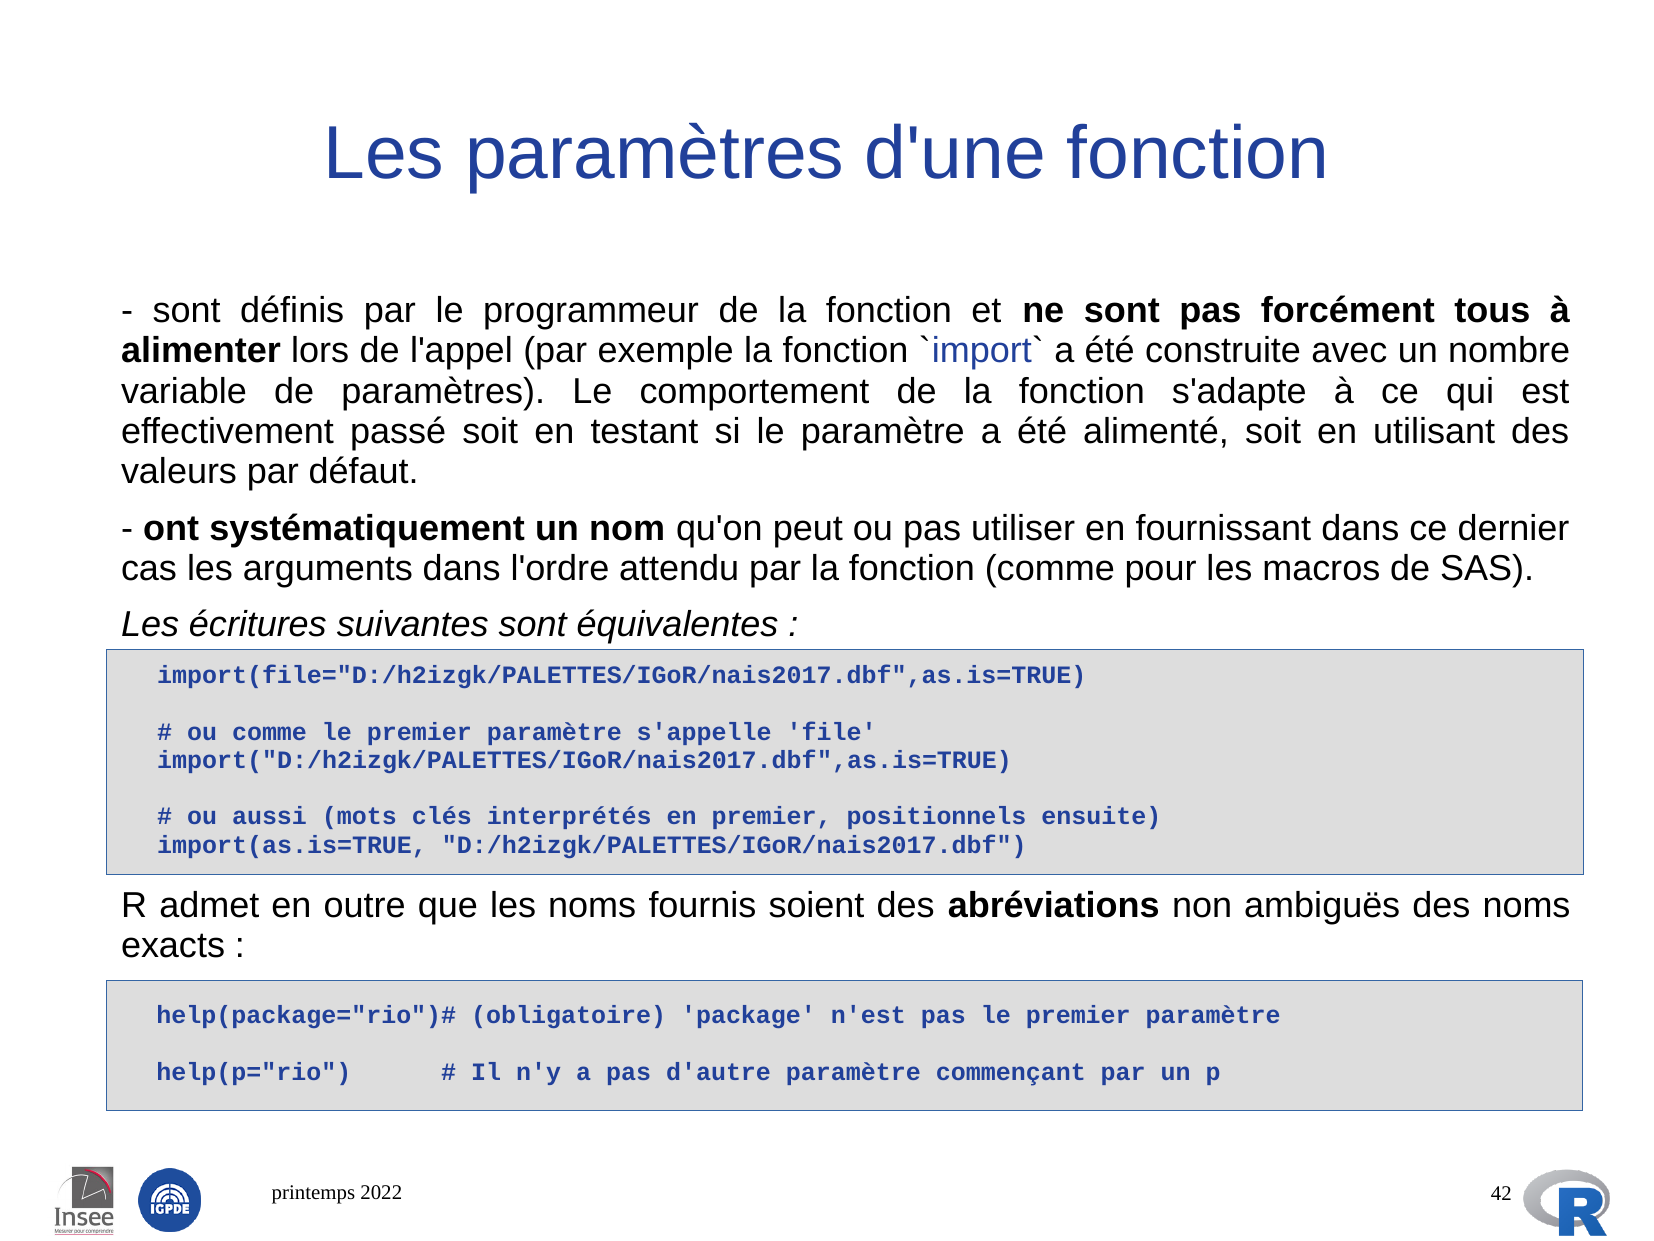

# Les paramètres d'une fonction
- sont définis par le programmeur de la fonction et ne sont pas forcément tous à alimenter lors de l'appel (par exemple la fonction `import` a été construite avec un nombre variable de paramètres). Le comportement de la fonction s'adapte à ce qui est effectivement passé soit en testant si le paramètre a été alimenté, soit en utilisant des valeurs par défaut.
- ont systématiquement un nom qu'on peut ou pas utiliser en fournissant dans ce dernier cas les arguments dans l'ordre attendu par la fonction (comme pour les macros de SAS).
Les écritures suivantes sont équivalentes :
R admet en outre que les noms fournis soient des abréviations non ambiguës des noms exacts :
import(file="D:/h2izgk/PALETTES/IGoR/nais2017.dbf",as.is=TRUE)
# ou comme le premier paramètre s'appelle 'file'
import("D:/h2izgk/PALETTES/IGoR/nais2017.dbf",as.is=TRUE)
# ou aussi (mots clés interprétés en premier, positionnels ensuite)
import(as.is=TRUE, "D:/h2izgk/PALETTES/IGoR/nais2017.dbf")
help(package="rio")# (obligatoire) 'package' n'est pas le premier paramètre
help(p="rio") # Il n'y a pas d'autre paramètre commençant par un p
printemps 2022
42